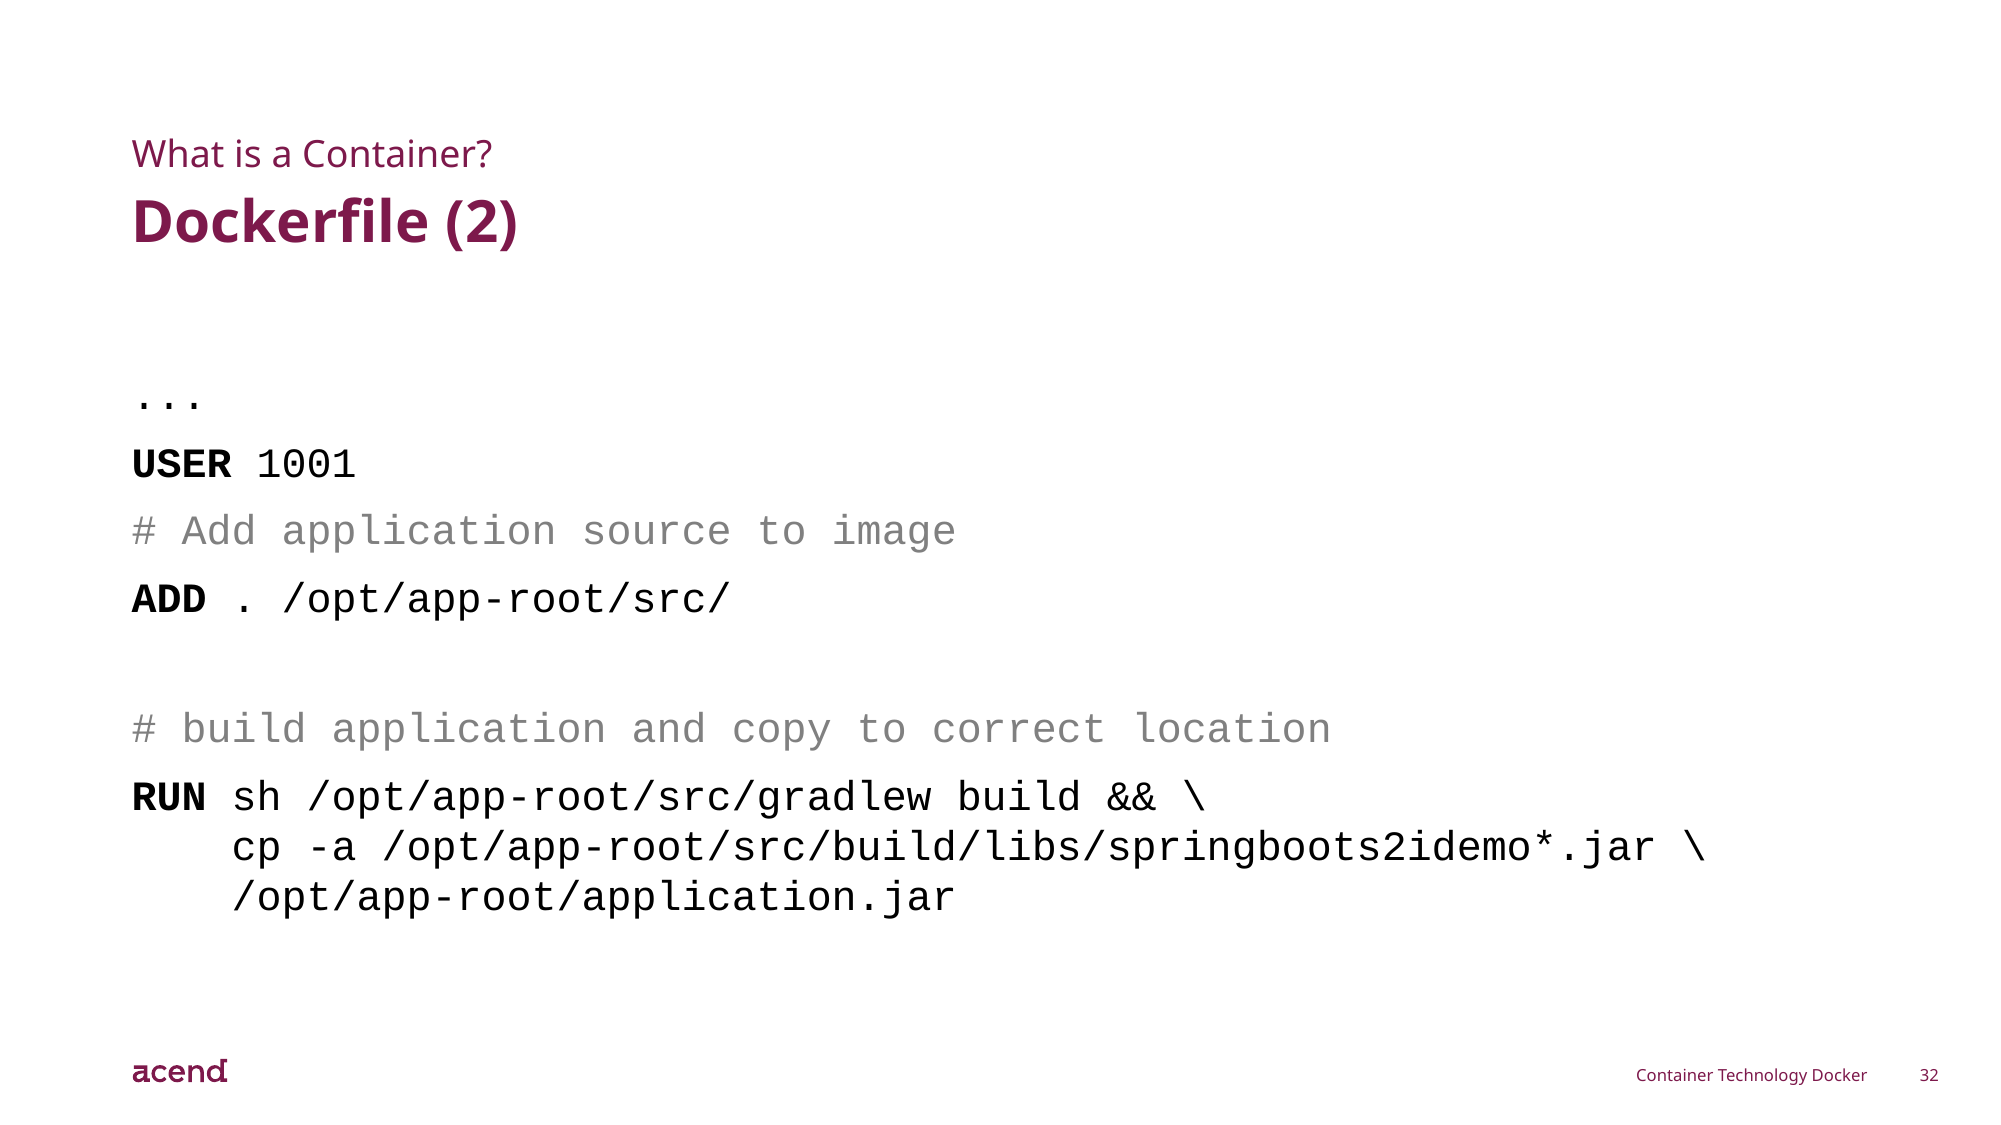

What is a Container?
Dockerfile (2)
# ...
USER 1001
# Add application source to image
ADD . /opt/app-root/src/
# build application and copy to correct location
RUN sh /opt/app-root/src/gradlew build && \
 cp -a /opt/app-root/src/build/libs/springboots2idemo*.jar \
 /opt/app-root/application.jar
Container Technology Docker
32